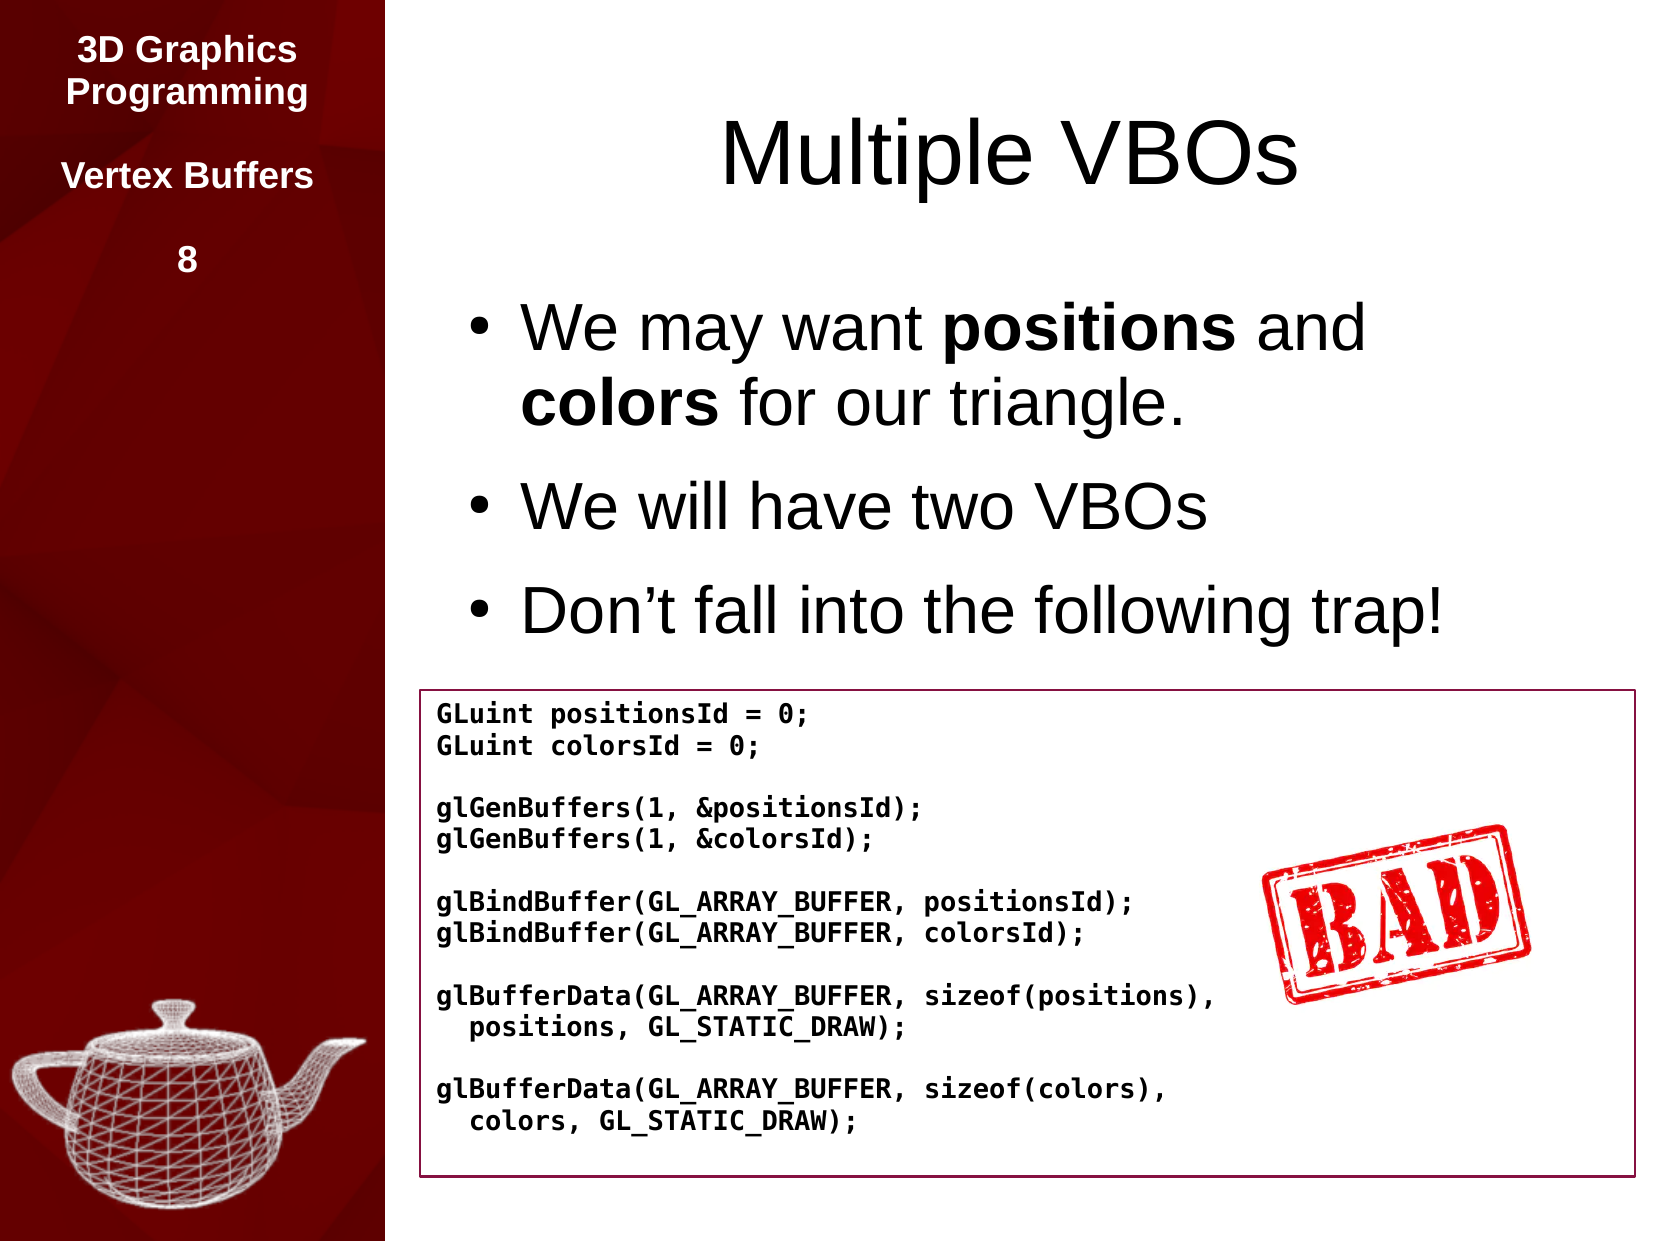

# Multiple VBOs
We may want positions and colors for our triangle.
We will have two VBOs
Don’t fall into the following trap!
GLuint positionsId = 0;
GLuint colorsId = 0;
glGenBuffers(1, &positionsId);
glGenBuffers(1, &colorsId);
glBindBuffer(GL_ARRAY_BUFFER, positionsId);
glBindBuffer(GL_ARRAY_BUFFER, colorsId);
glBufferData(GL_ARRAY_BUFFER, sizeof(positions),
 positions, GL_STATIC_DRAW);
glBufferData(GL_ARRAY_BUFFER, sizeof(colors),
 colors, GL_STATIC_DRAW);